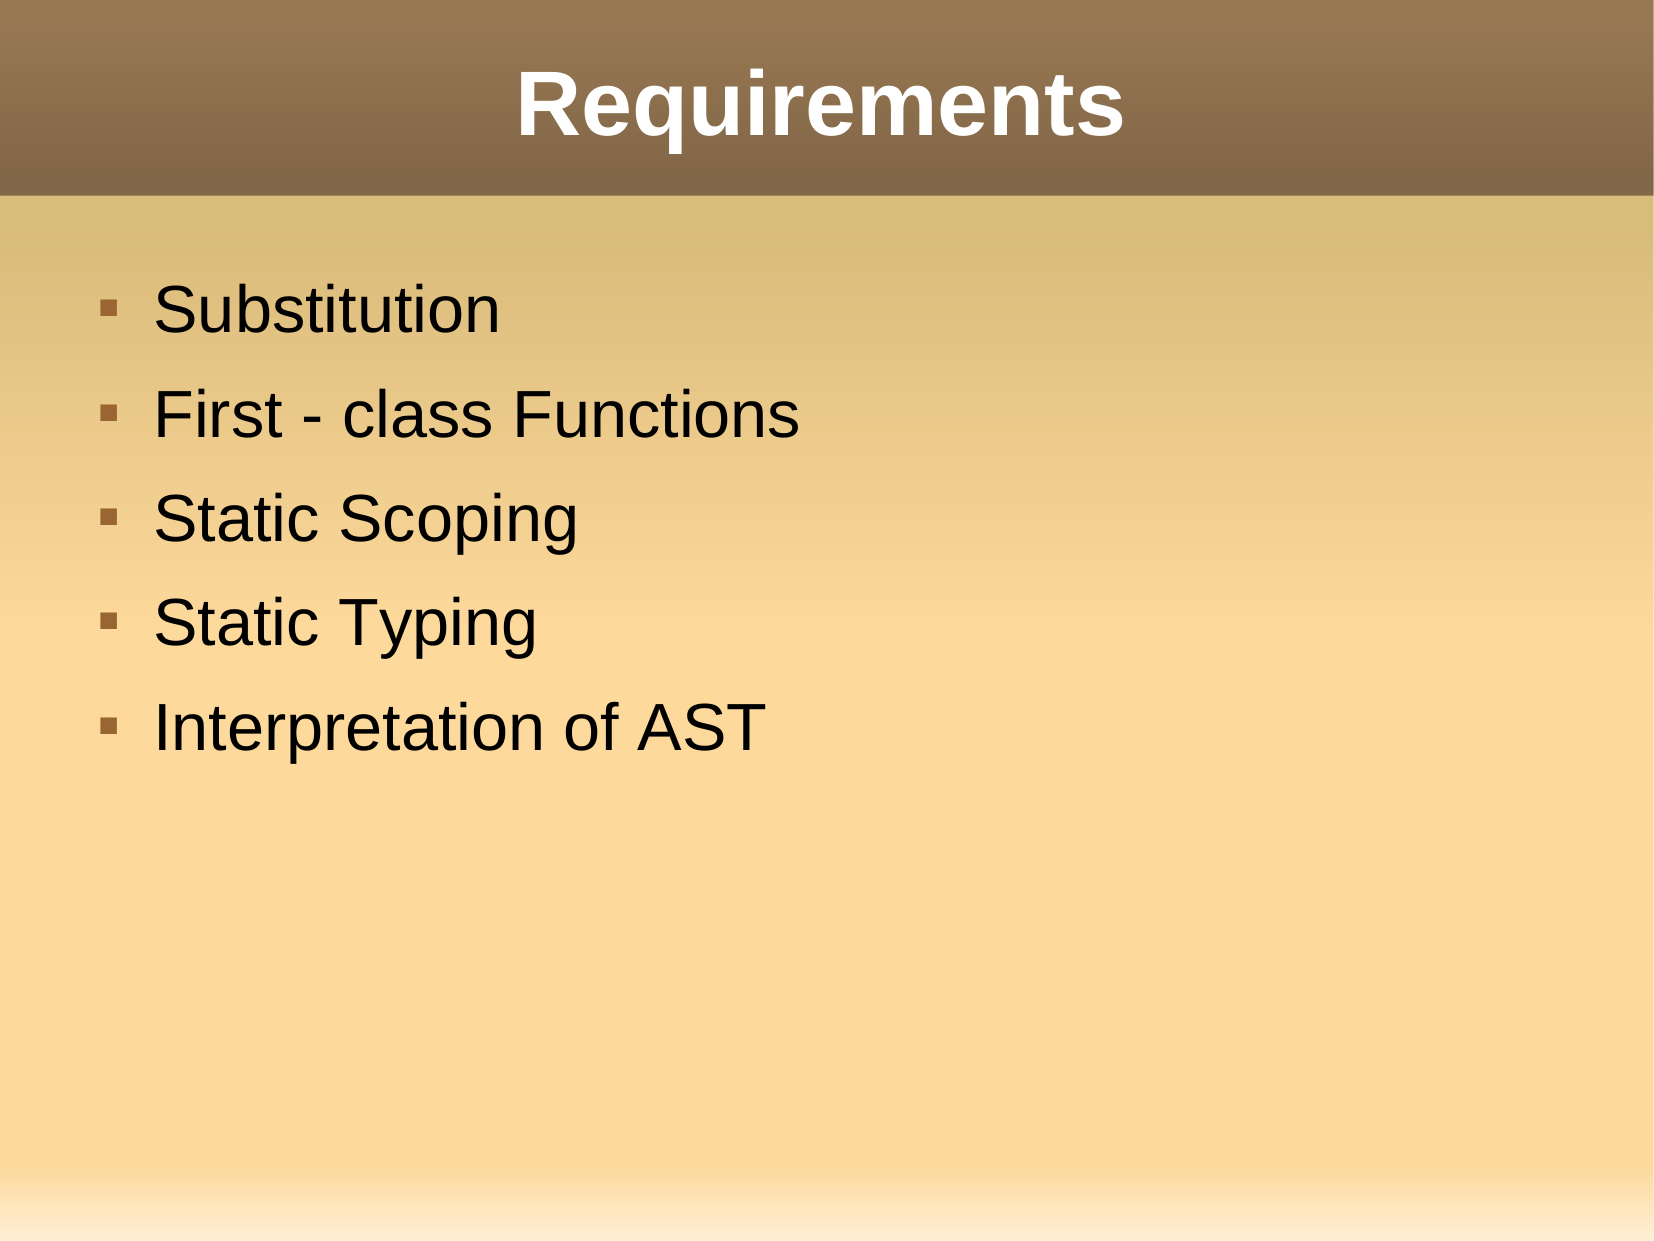

# Requirements
Substitution
First - class Functions
Static Scoping
Static Typing
Interpretation of AST